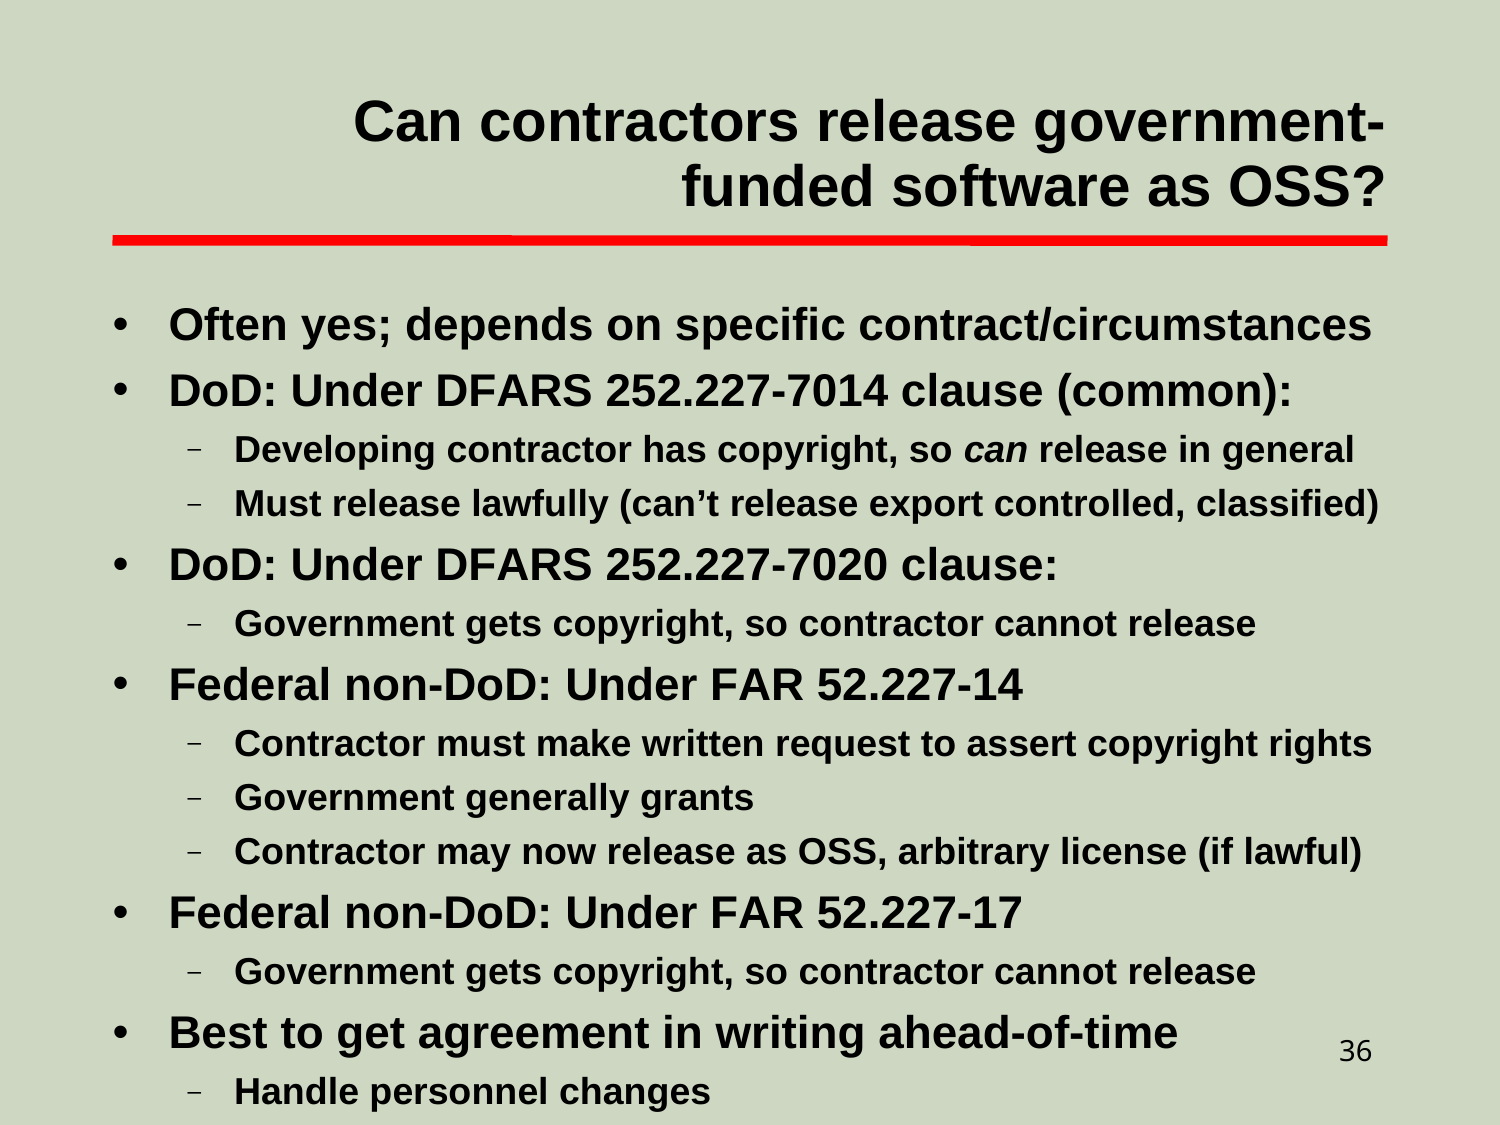

# Can contractors release government-funded software as OSS?
Often yes; depends on specific contract/circumstances
DoD: Under DFARS 252.227-7014 clause (common):
Developing contractor has copyright, so can release in general
Must release lawfully (can’t release export controlled, classified)
DoD: Under DFARS 252.227-7020 clause:
Government gets copyright, so contractor cannot release
Federal non-DoD: Under FAR 52.227-14
Contractor must make written request to assert copyright rights
Government generally grants
Contractor may now release as OSS, arbitrary license (if lawful)
Federal non-DoD: Under FAR 52.227-17
Government gets copyright, so contractor cannot release
Best to get agreement in writing ahead-of-time
Handle personnel changes